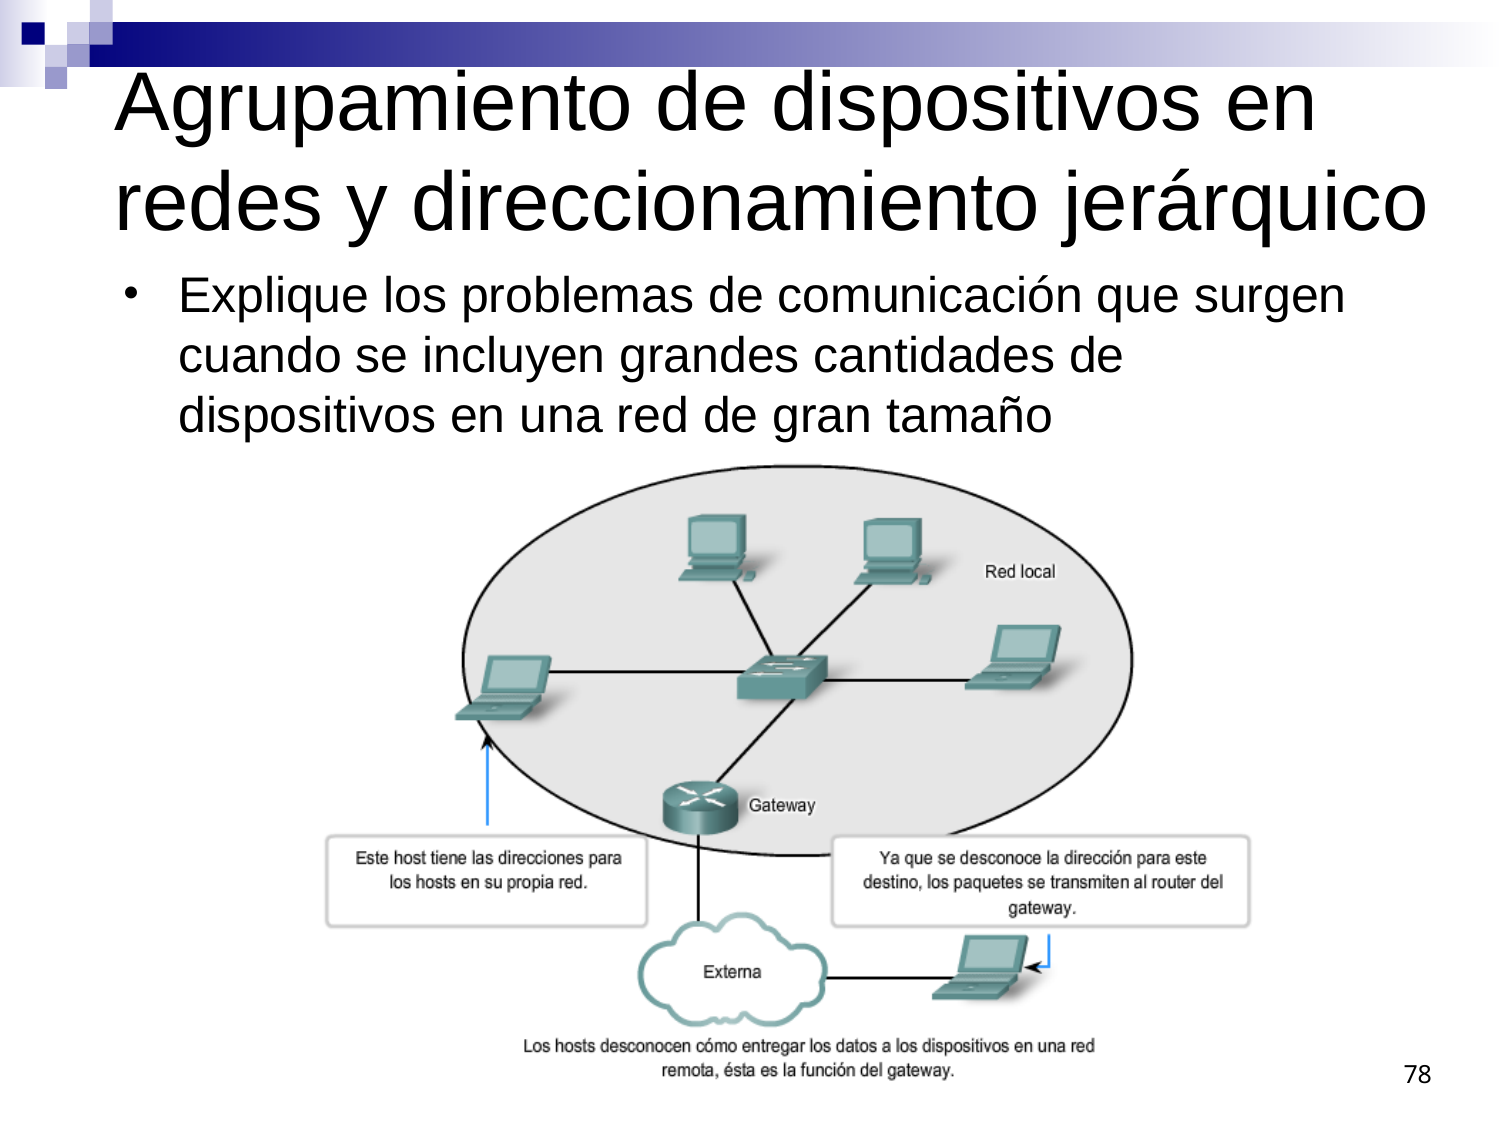

Agrupamiento de dispositivos en redes y direccionamiento jerárquico
Explique los problemas de comunicación que surgen cuando se incluyen grandes cantidades de dispositivos en una red de gran tamaño